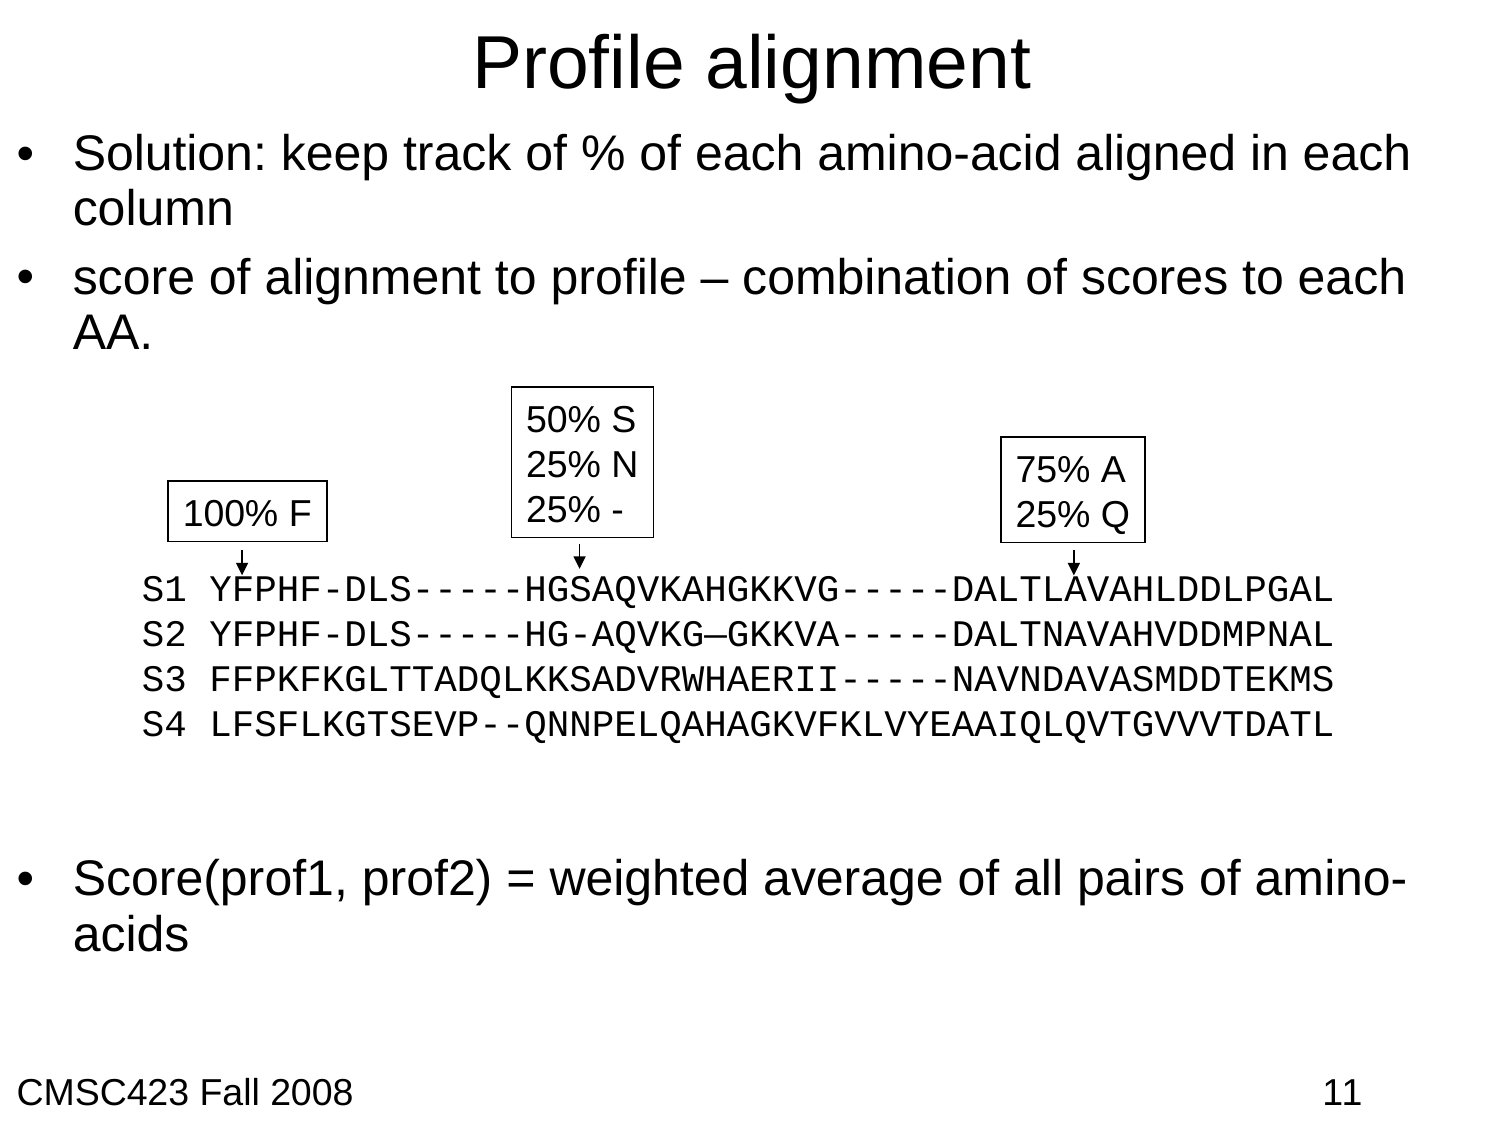

# Profile alignment
Solution: keep track of % of each amino-acid aligned in each column
score of alignment to profile – combination of scores to each AA.
Score(prof1, prof2) = weighted average of all pairs of amino-acids
50% S
25% N
25% -
75% A
25% Q
100% F
S1 YFPHF-DLS-----HGSAQVKAHGKKVG-----DALTLAVAHLDDLPGAL
S2 YFPHF-DLS-----HG-AQVKG—GKKVA-----DALTNAVAHVDDMPNAL
S3 FFPKFKGLTTADQLKKSADVRWHAERII-----NAVNDAVASMDDTEKMS
S4 LFSFLKGTSEVP--QNNPELQAHAGKVFKLVYEAAIQLQVTGVVVTDATL
CMSC423 Fall 2008
11